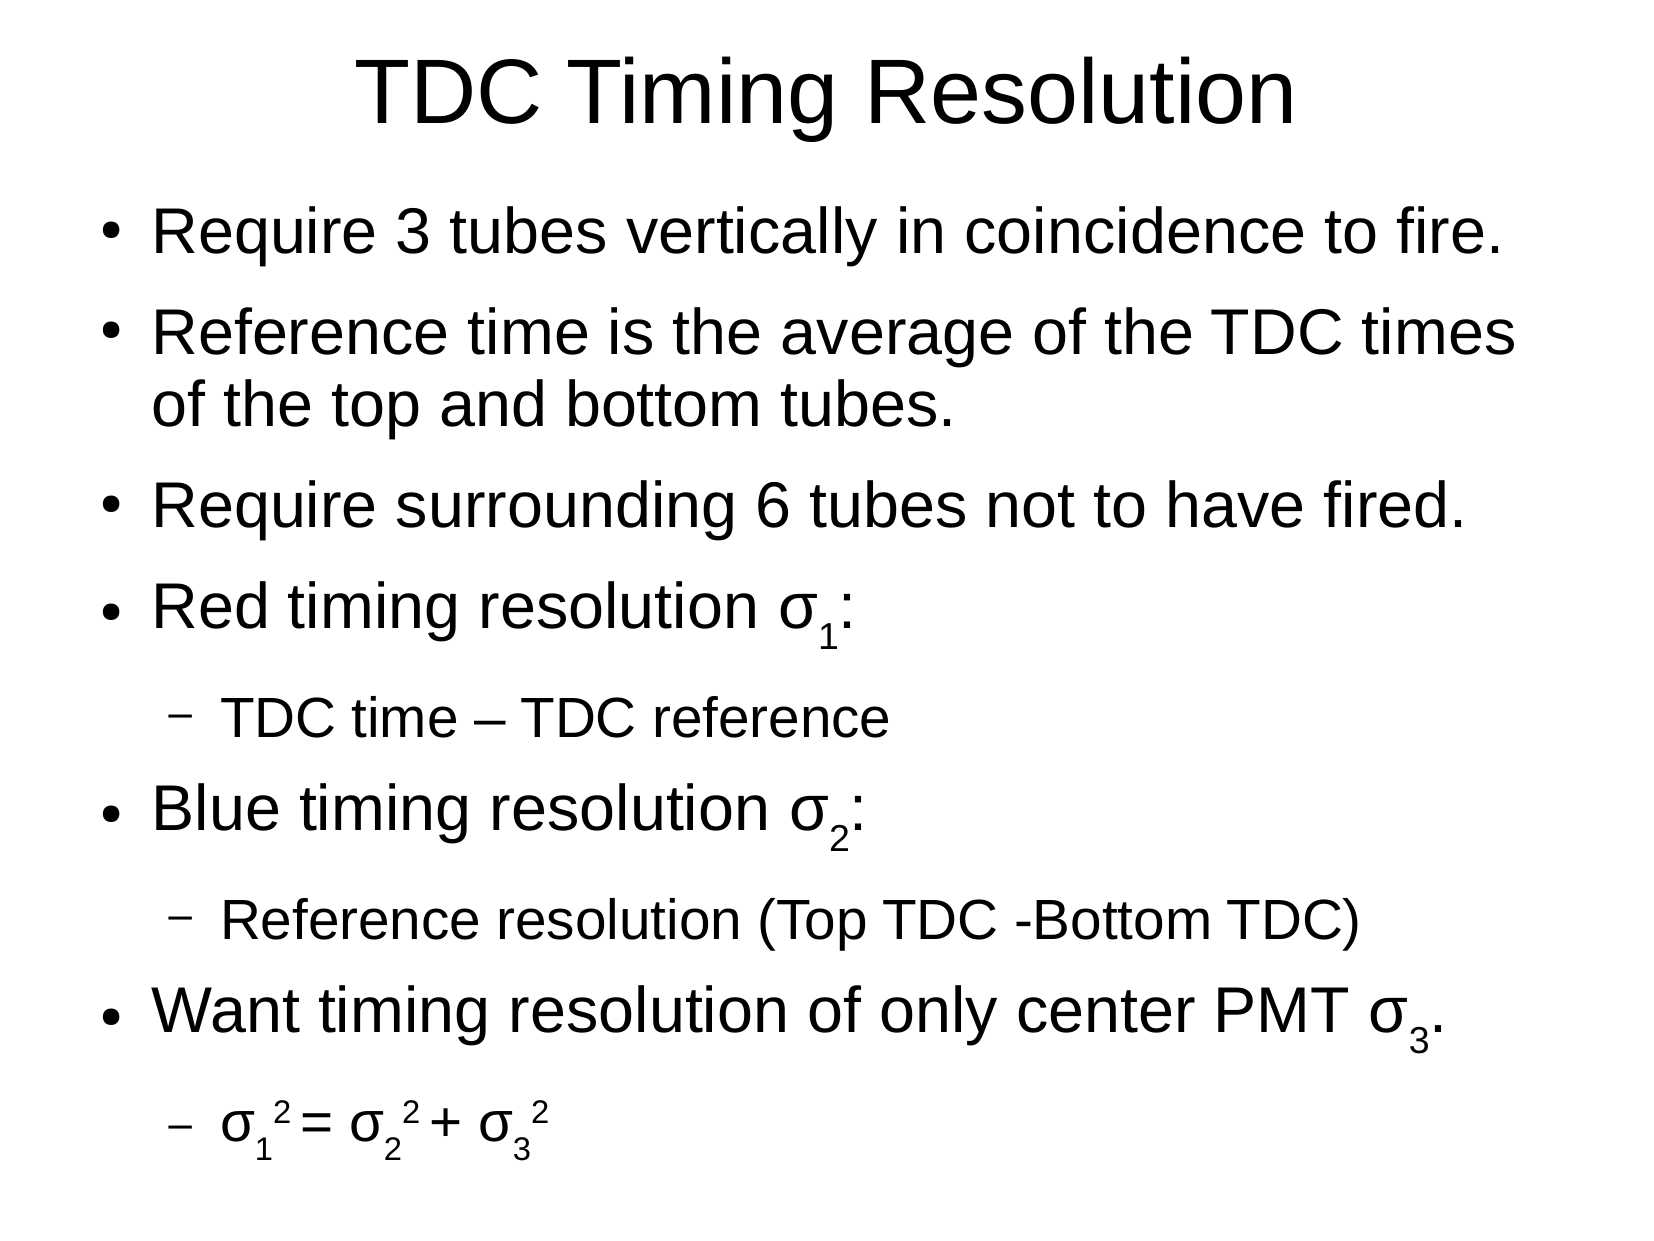

# TDC Timing Resolution
Require 3 tubes vertically in coincidence to fire.
Reference time is the average of the TDC times of the top and bottom tubes.
Require surrounding 6 tubes not to have fired.
Red timing resolution σ1:
TDC time – TDC reference
Blue timing resolution σ2:
Reference resolution (Top TDC -Bottom TDC)
Want timing resolution of only center PMT σ3.
σ12 = σ22 + σ32